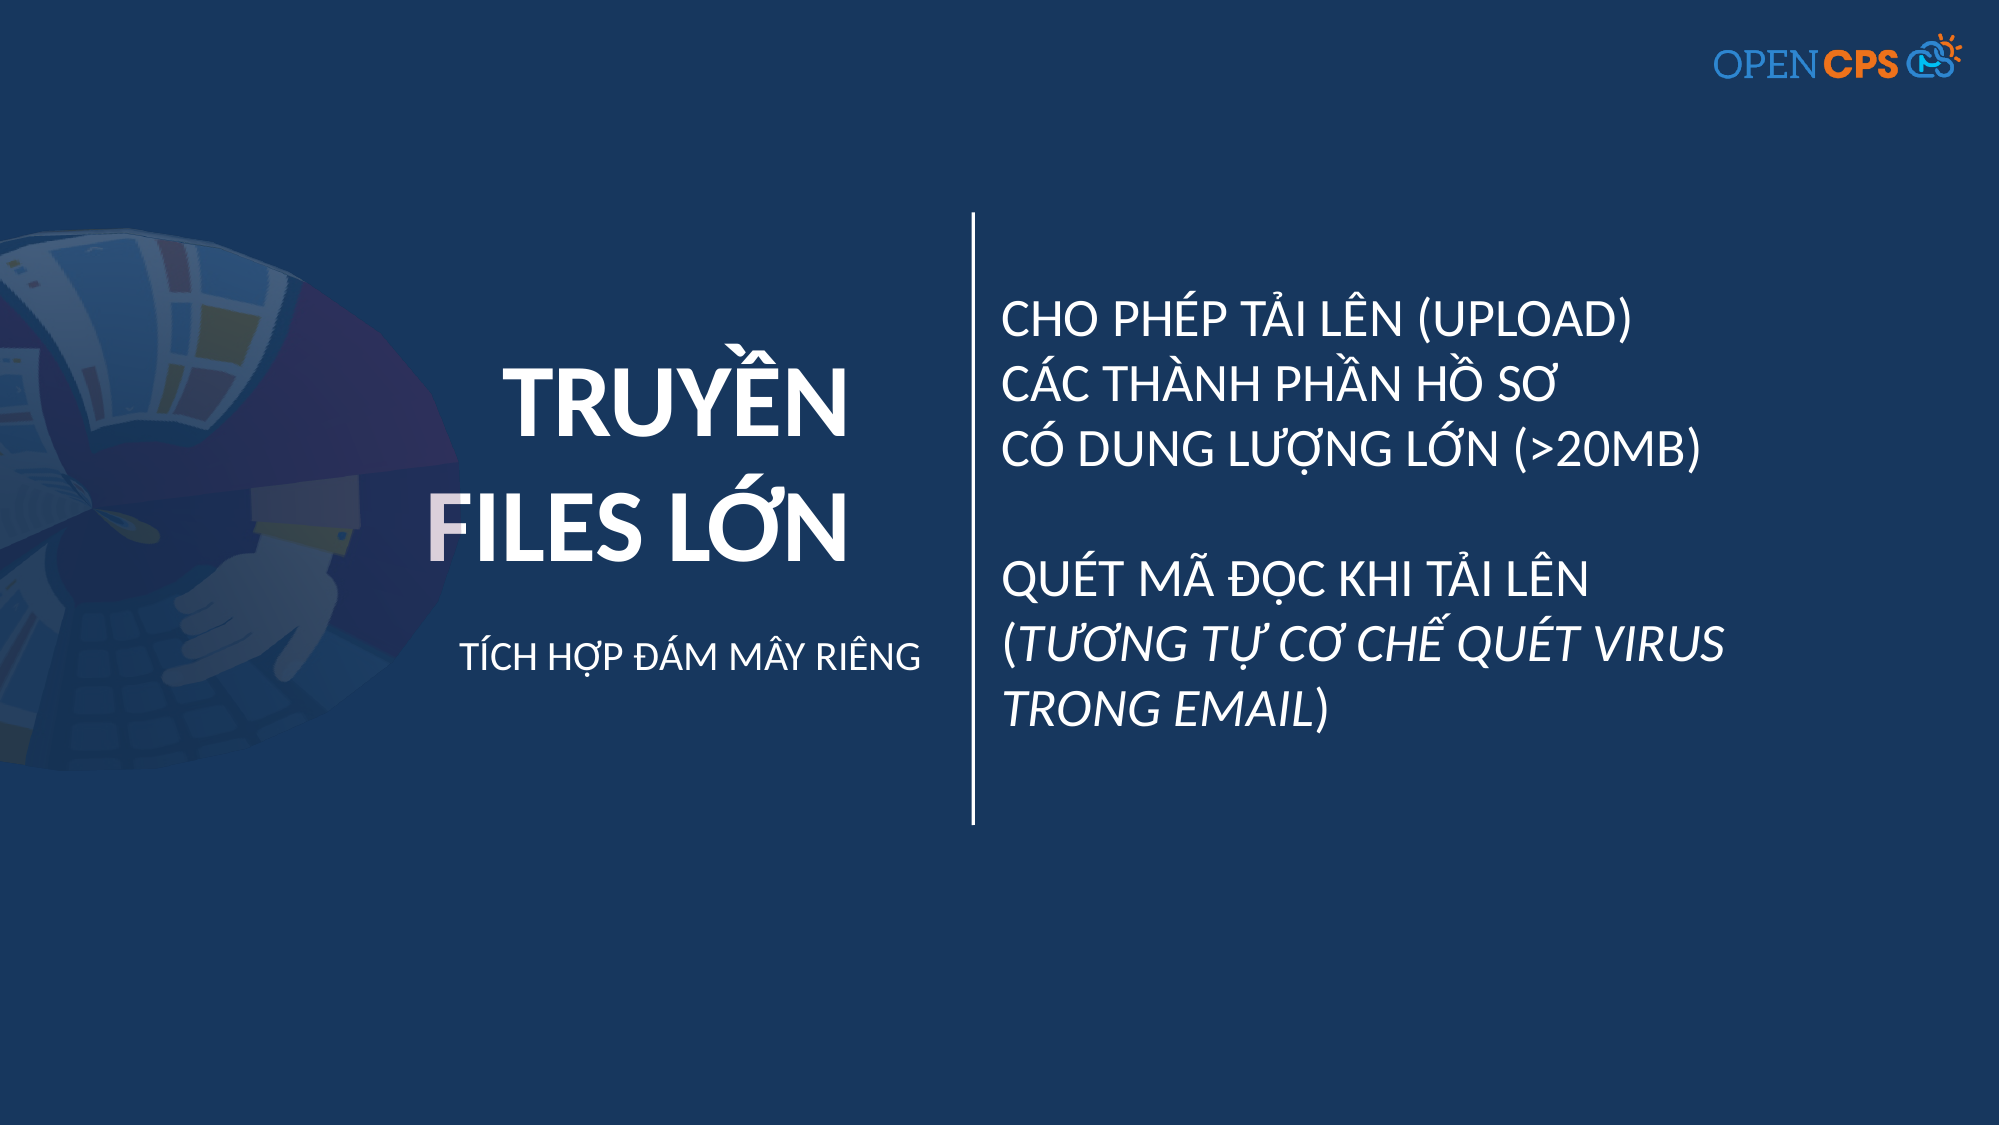

CHO PHÉP TẢI LÊN (UPLOAD)
CÁC THÀNH PHẦN HỒ SƠ
CÓ DUNG LƯỢNG LỚN (>20MB)
QUÉT MÃ ĐỘC KHI TẢI LÊN
(TƯƠNG TỰ CƠ CHẾ QUÉT VIRUS TRONG EMAIL)
TRUYỀN
FILES LỚN
TÍCH HỢP ĐÁM MÂY RIÊNG